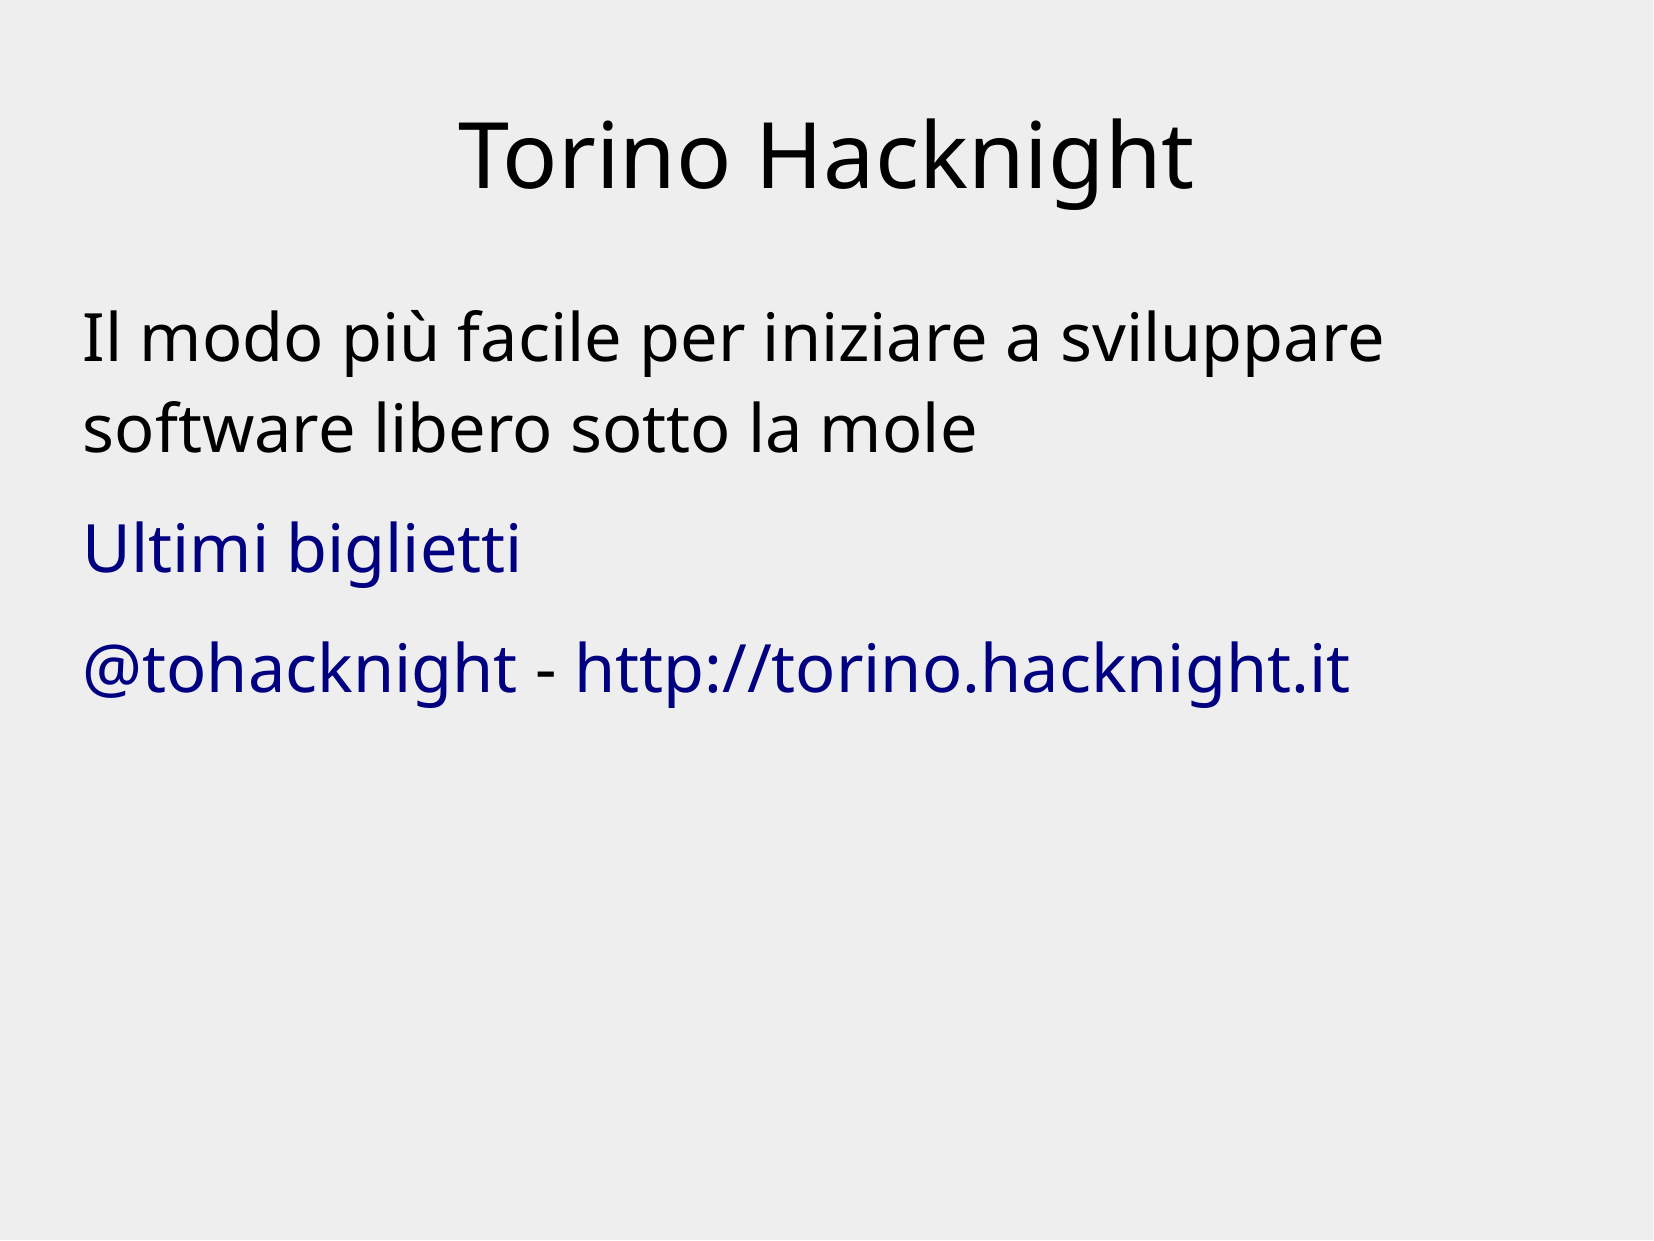

# Torino Hacknight
Il modo più facile per iniziare a sviluppare software libero sotto la mole
Ultimi biglietti
@tohacknight - http://torino.hacknight.it